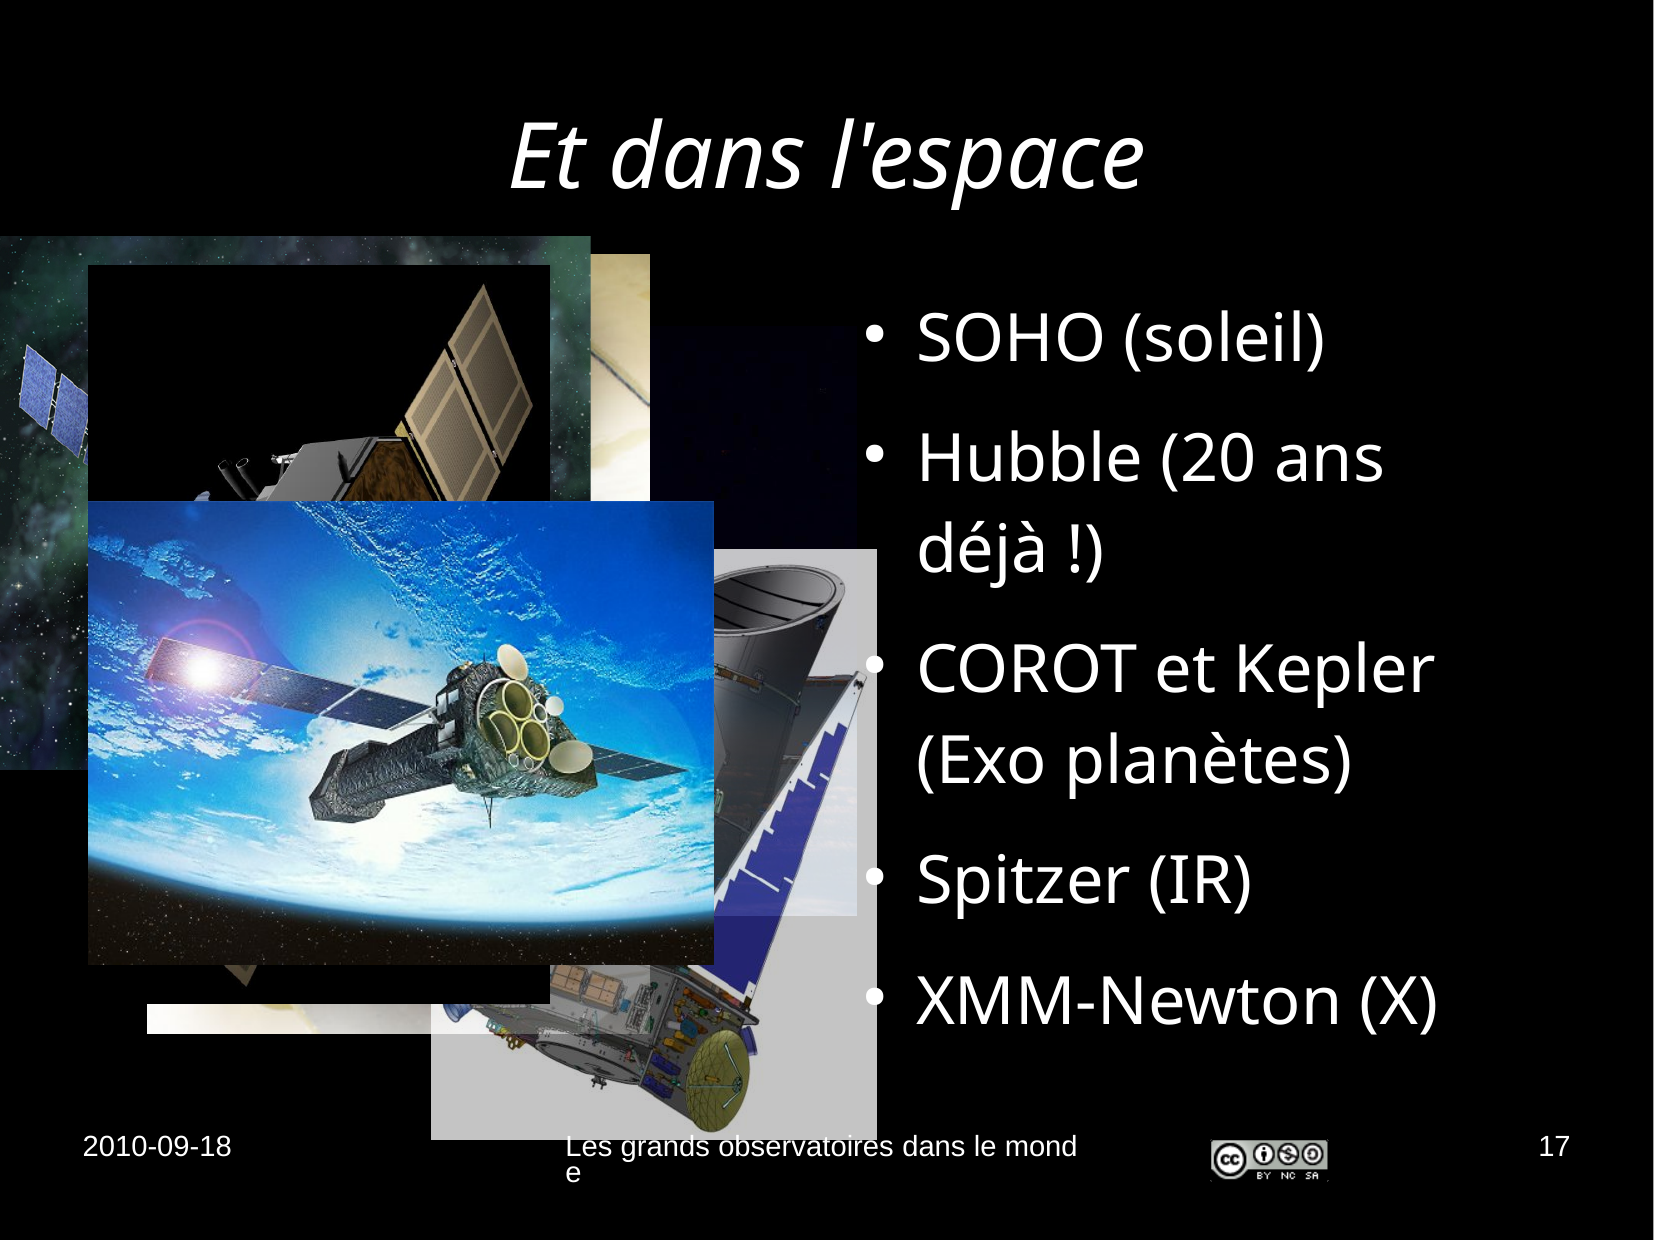

# Et dans l'espace
SOHO (soleil)
Hubble (20 ans déjà !)
COROT et Kepler (Exo planètes)
Spitzer (IR)
XMM-Newton (X)
2010-09-18
Les grands observatoires dans le monde
17